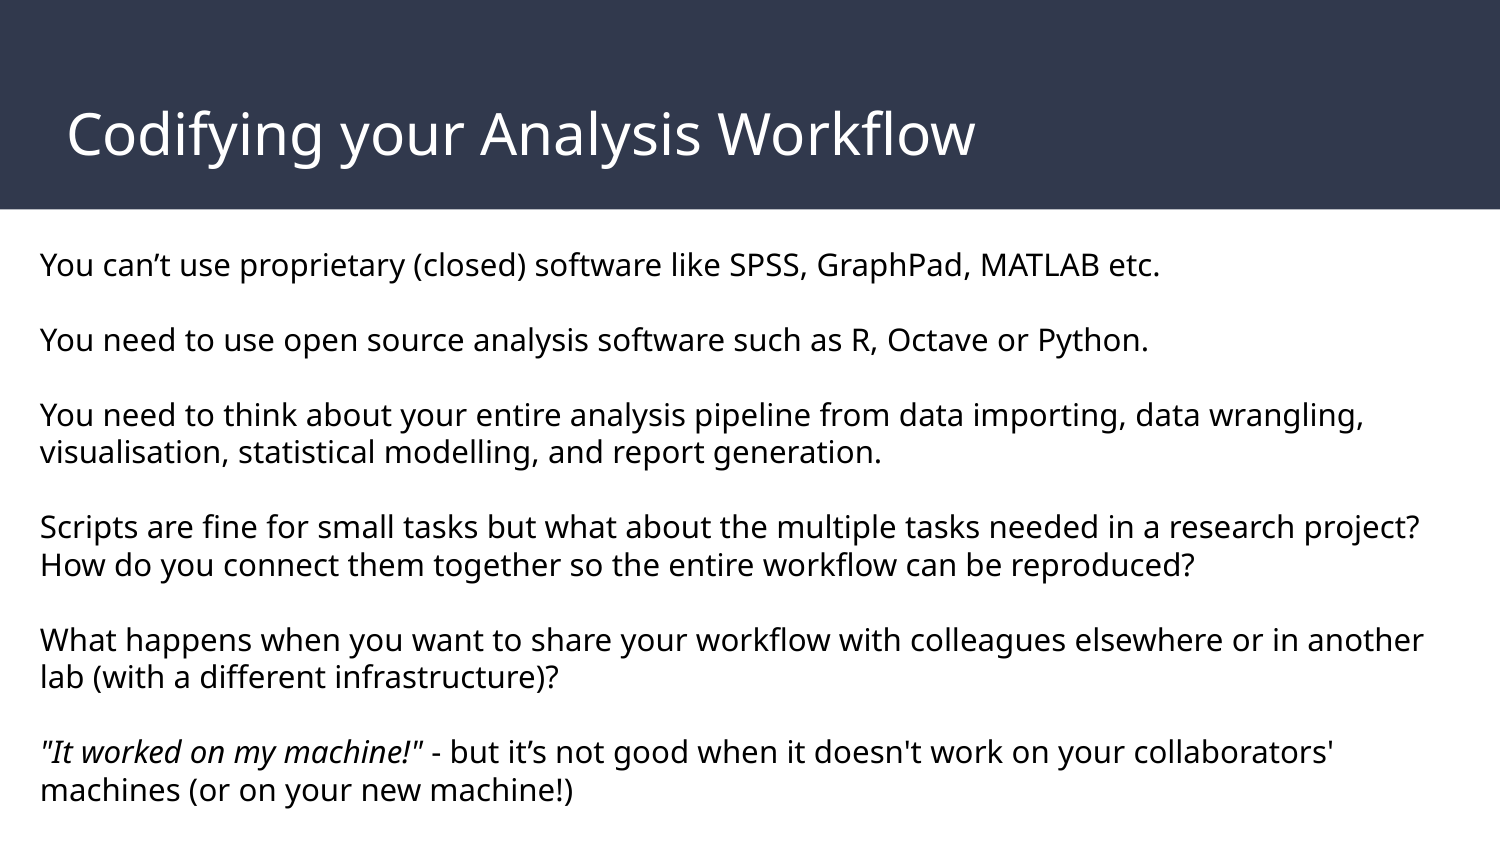

# Codifying your Analysis Workflow
You can’t use proprietary (closed) software like SPSS, GraphPad, MATLAB etc.
You need to use open source analysis software such as R, Octave or Python.
You need to think about your entire analysis pipeline from data importing, data wrangling, visualisation, statistical modelling, and report generation.
Scripts are fine for small tasks but what about the multiple tasks needed in a research project? How do you connect them together so the entire workflow can be reproduced?
What happens when you want to share your workflow with colleagues elsewhere or in another lab (with a different infrastructure)?
"It worked on my machine!" - but it’s not good when it doesn't work on your collaborators' machines (or on your new machine!)